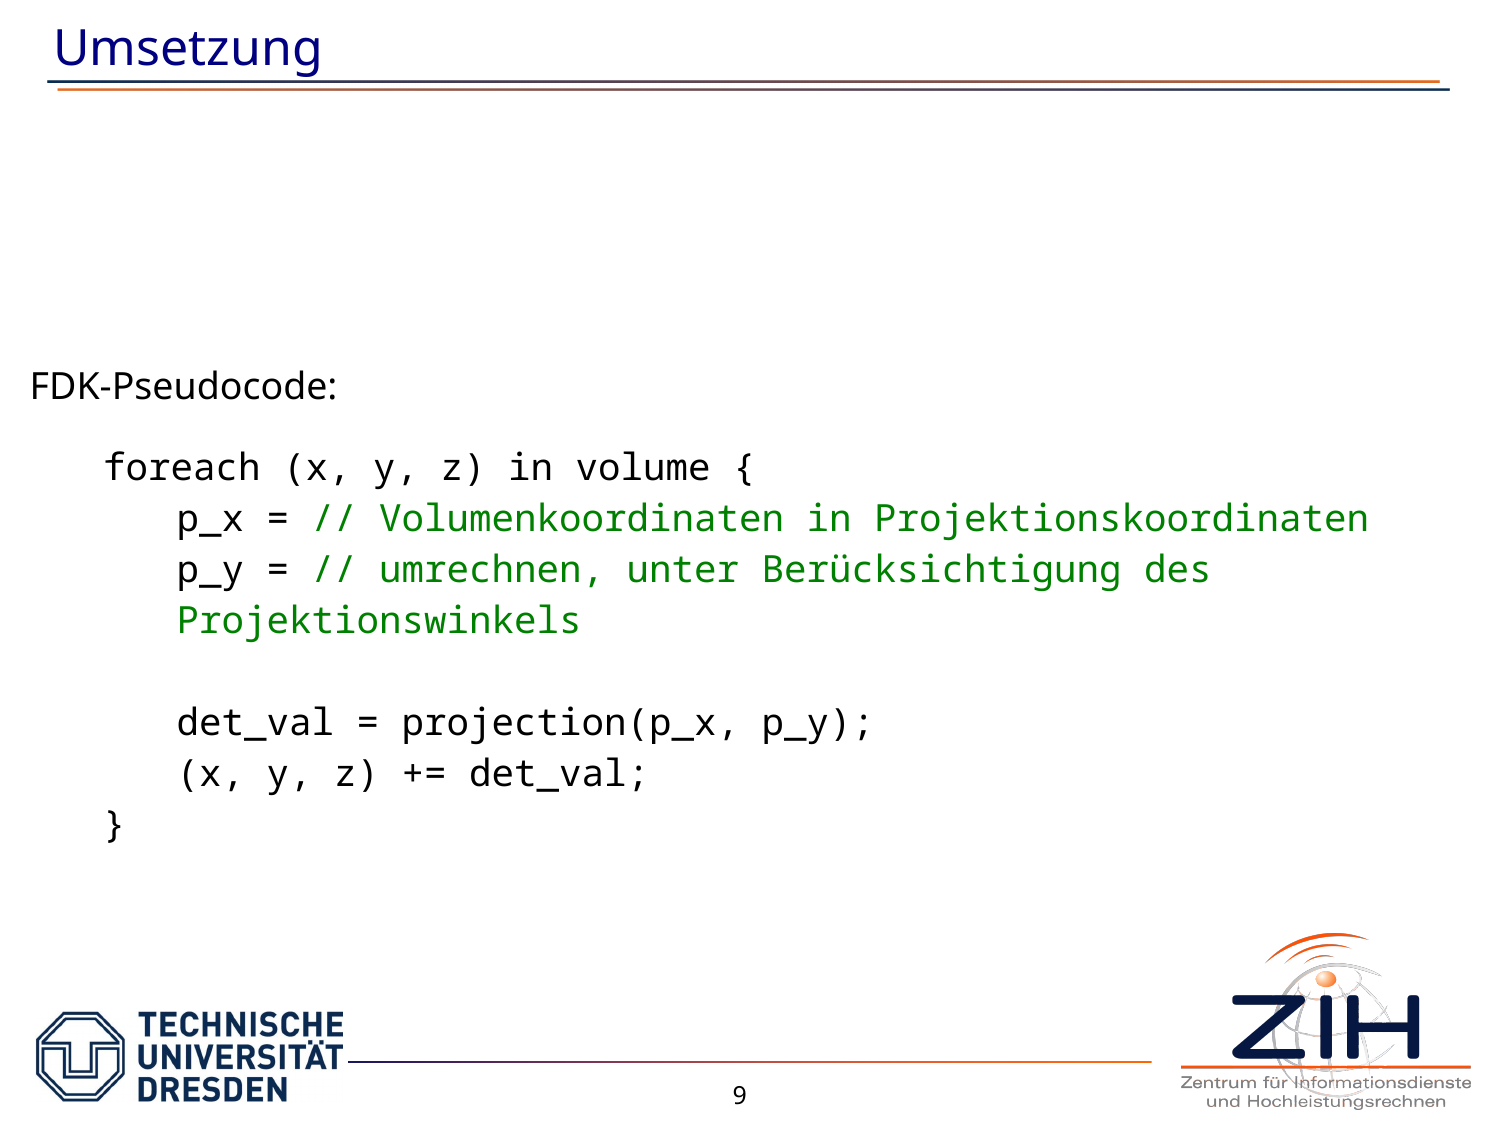

# Umsetzung
FDK-Pseudocode:
foreach (x, y, z) in volume {
p_x = // Volumenkoordinaten in Projektionskoordinaten
p_y = // umrechnen, unter Berücksichtigung des Projektionswinkels
det_val = projection(p_x, p_y);
(x, y, z) += det_val;
}
9